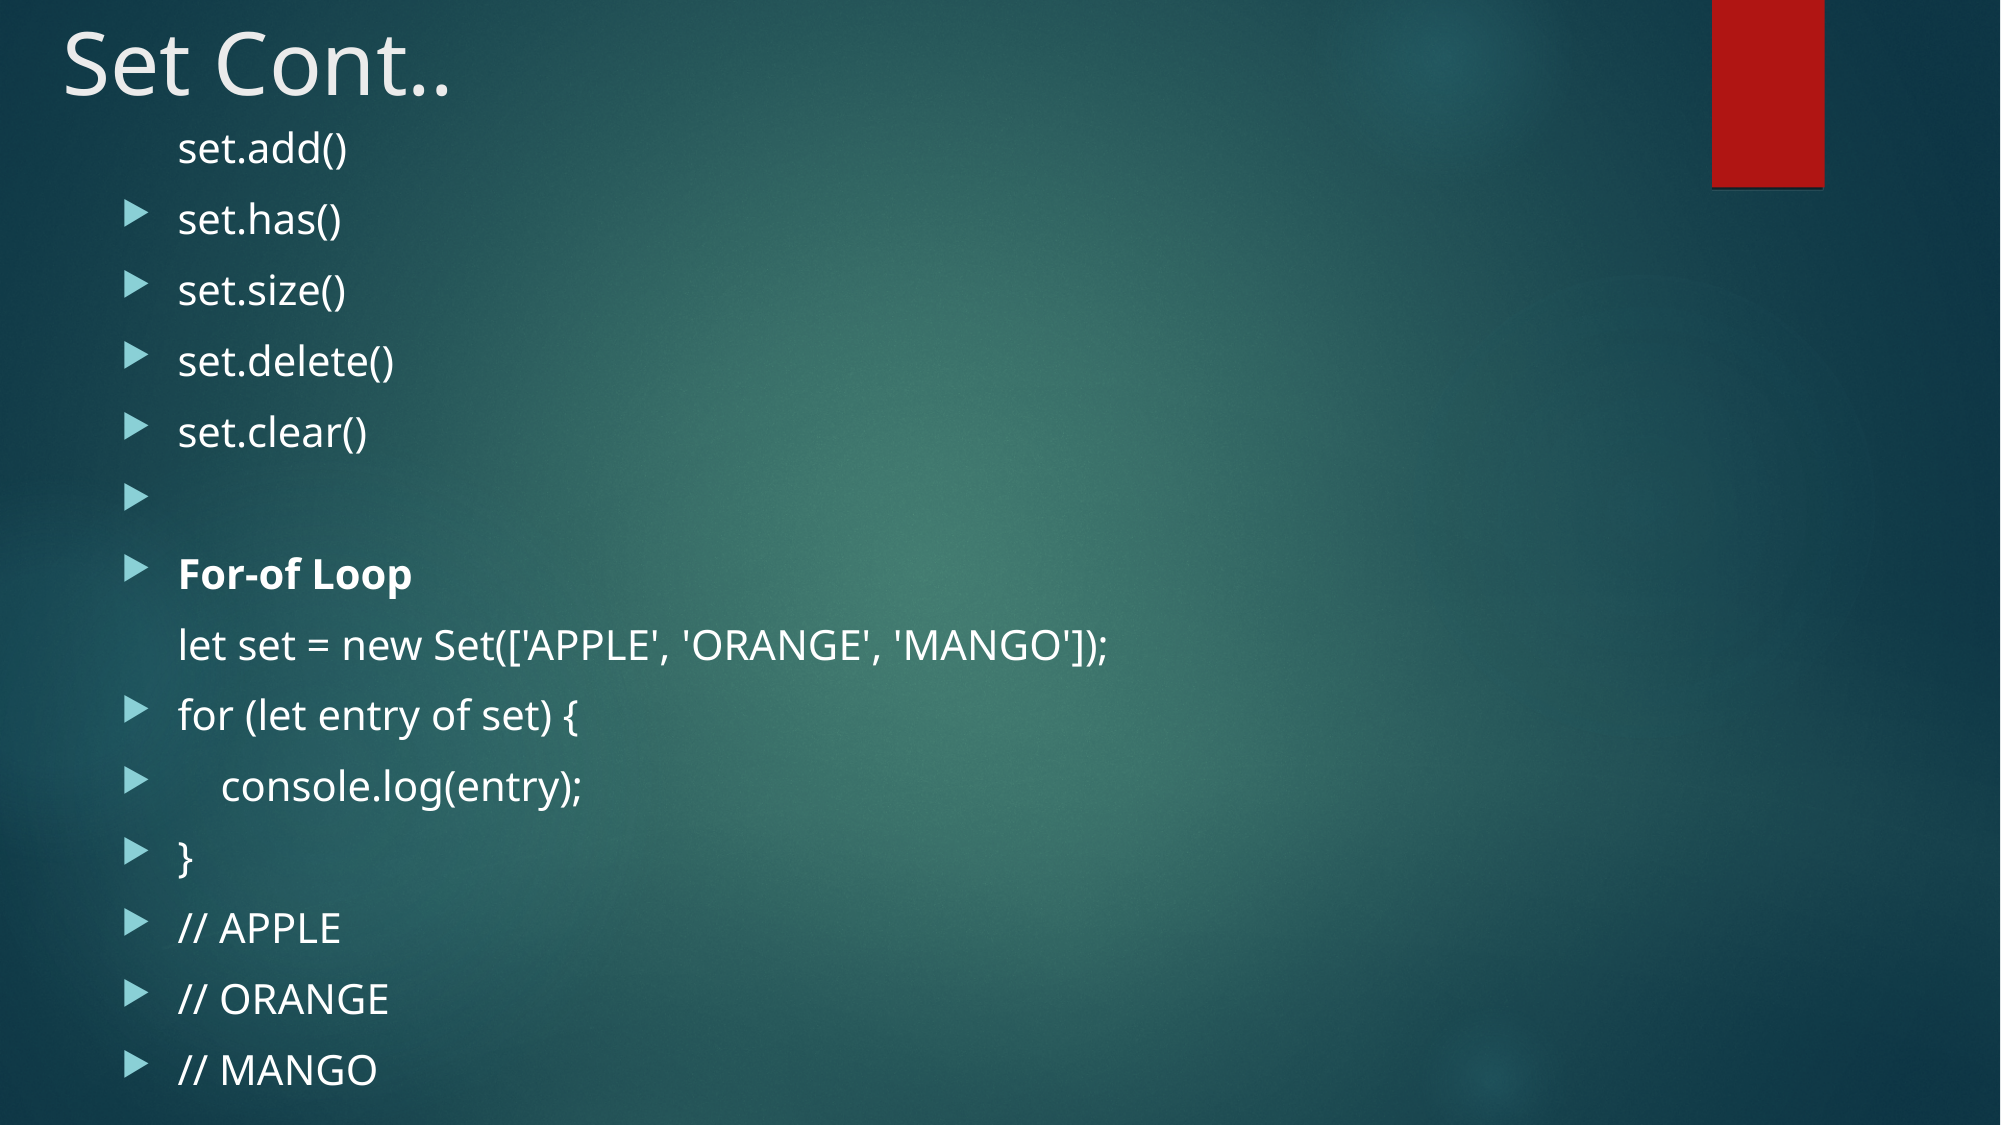

# Set Cont..
set.add()
set.has()
set.size()
set.delete()
set.clear()
For-of Loop
let set = new Set(['APPLE', 'ORANGE', 'MANGO']);
for (let entry of set) {
 console.log(entry);
}
// APPLE
// ORANGE
// MANGO